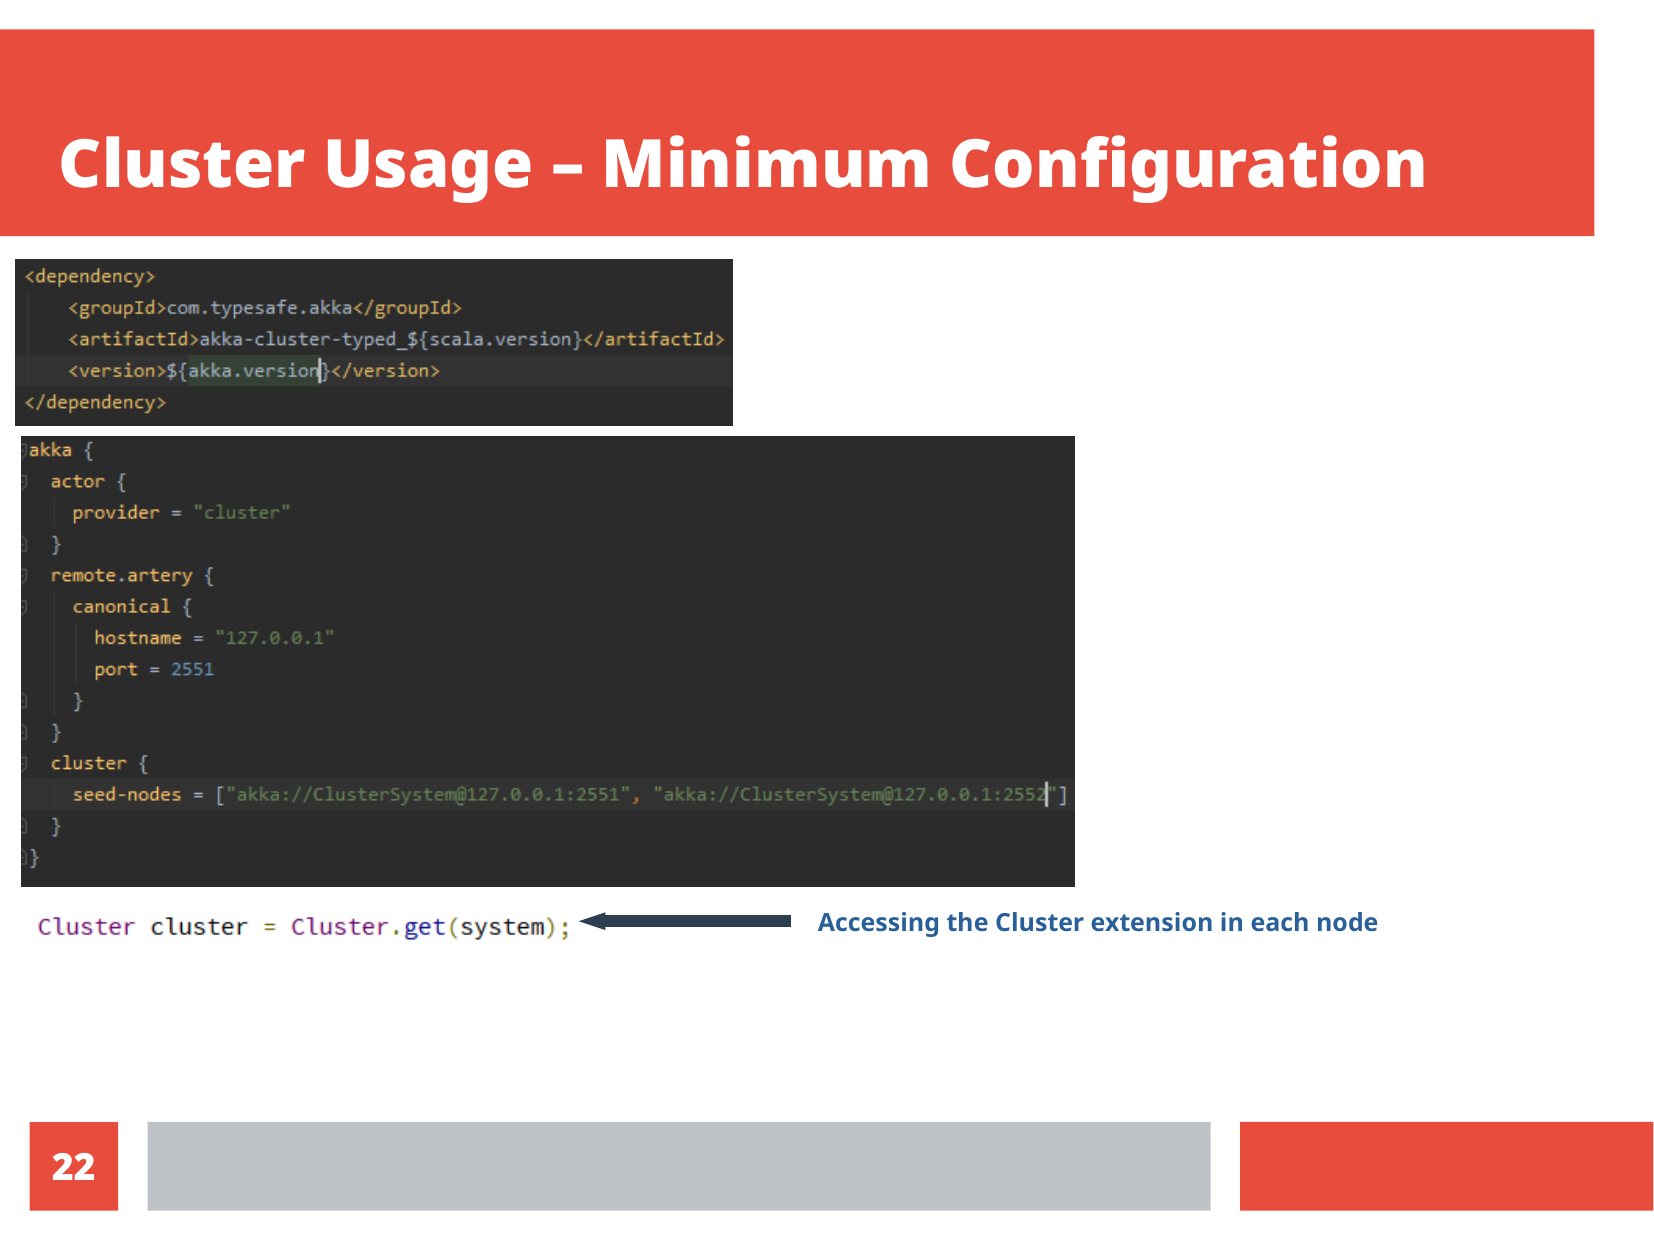

# Cluster Usage – Minimum Configuration
Accessing the Cluster extension in each node
22